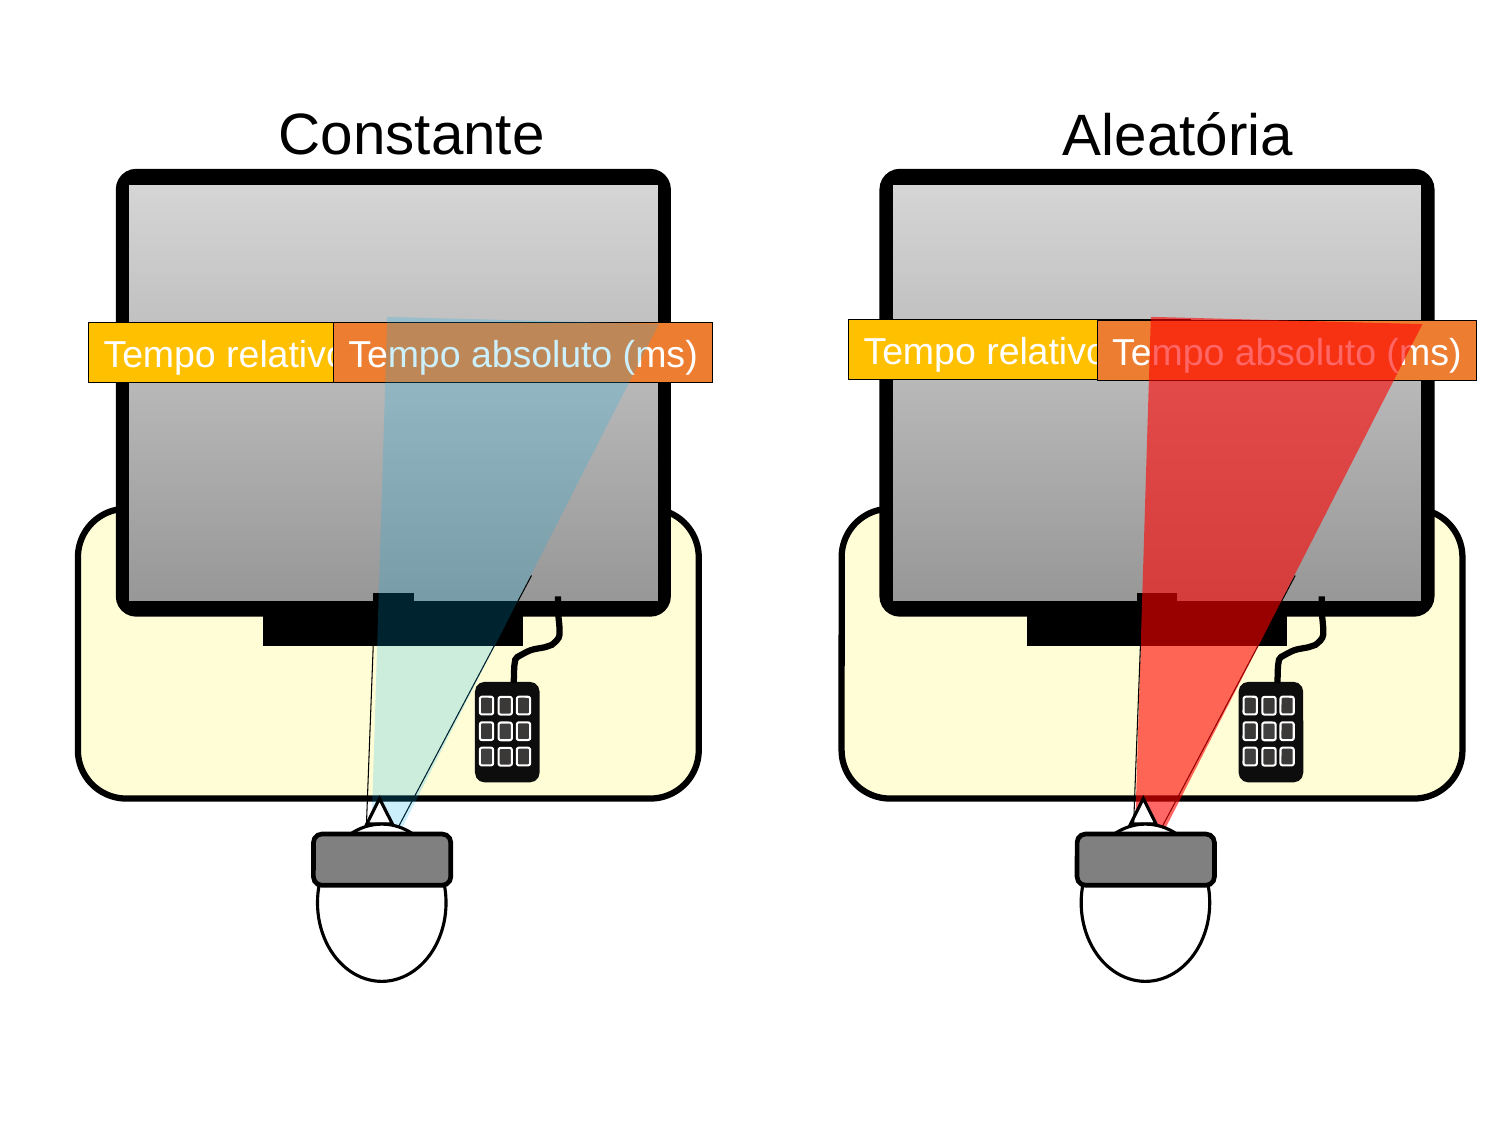

Constante
Aleatória
Tempo relativo (%)
Tempo absoluto (ms)
Tempo relativo (%)
Tempo absoluto (ms)